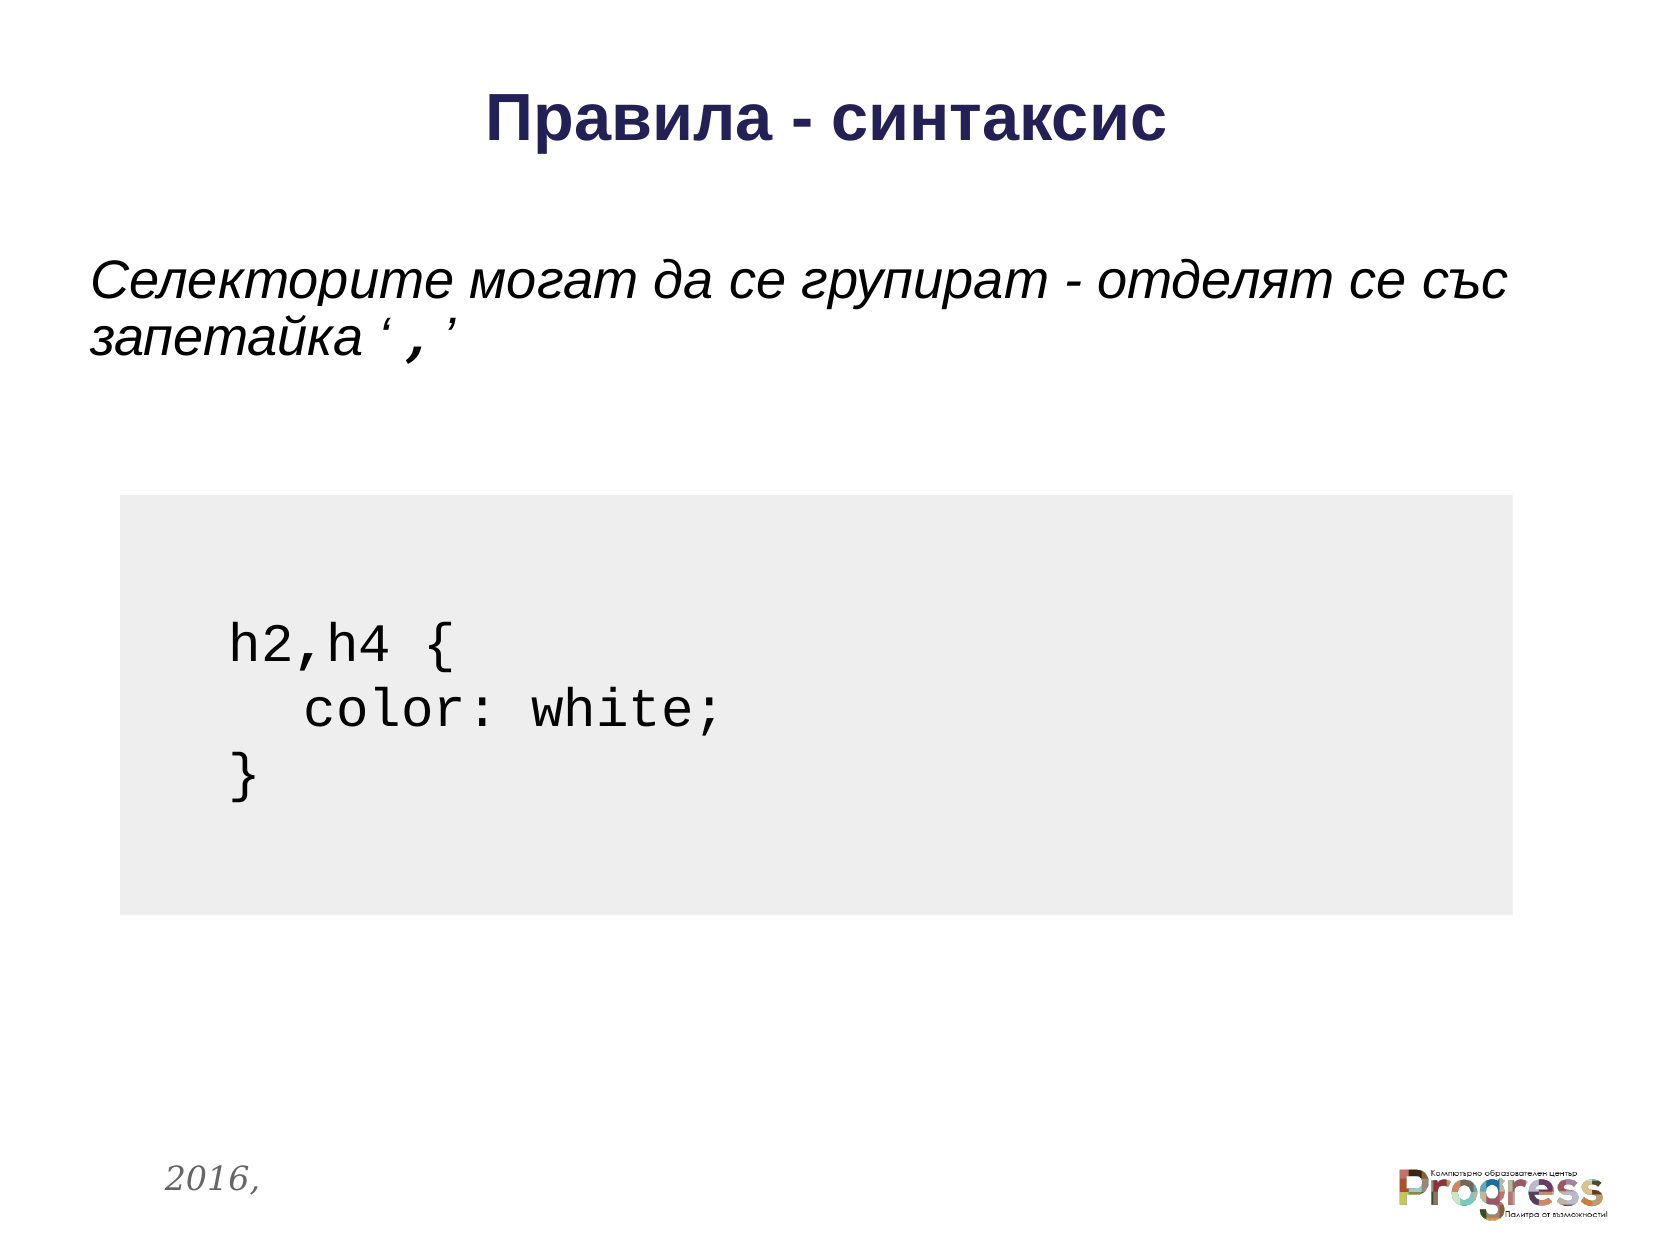

# Правила - синтаксис
Селекторите могат да се групират - отделят се със запетайка ‘ , ’
h2,h4 {
color: white;
}
2016,